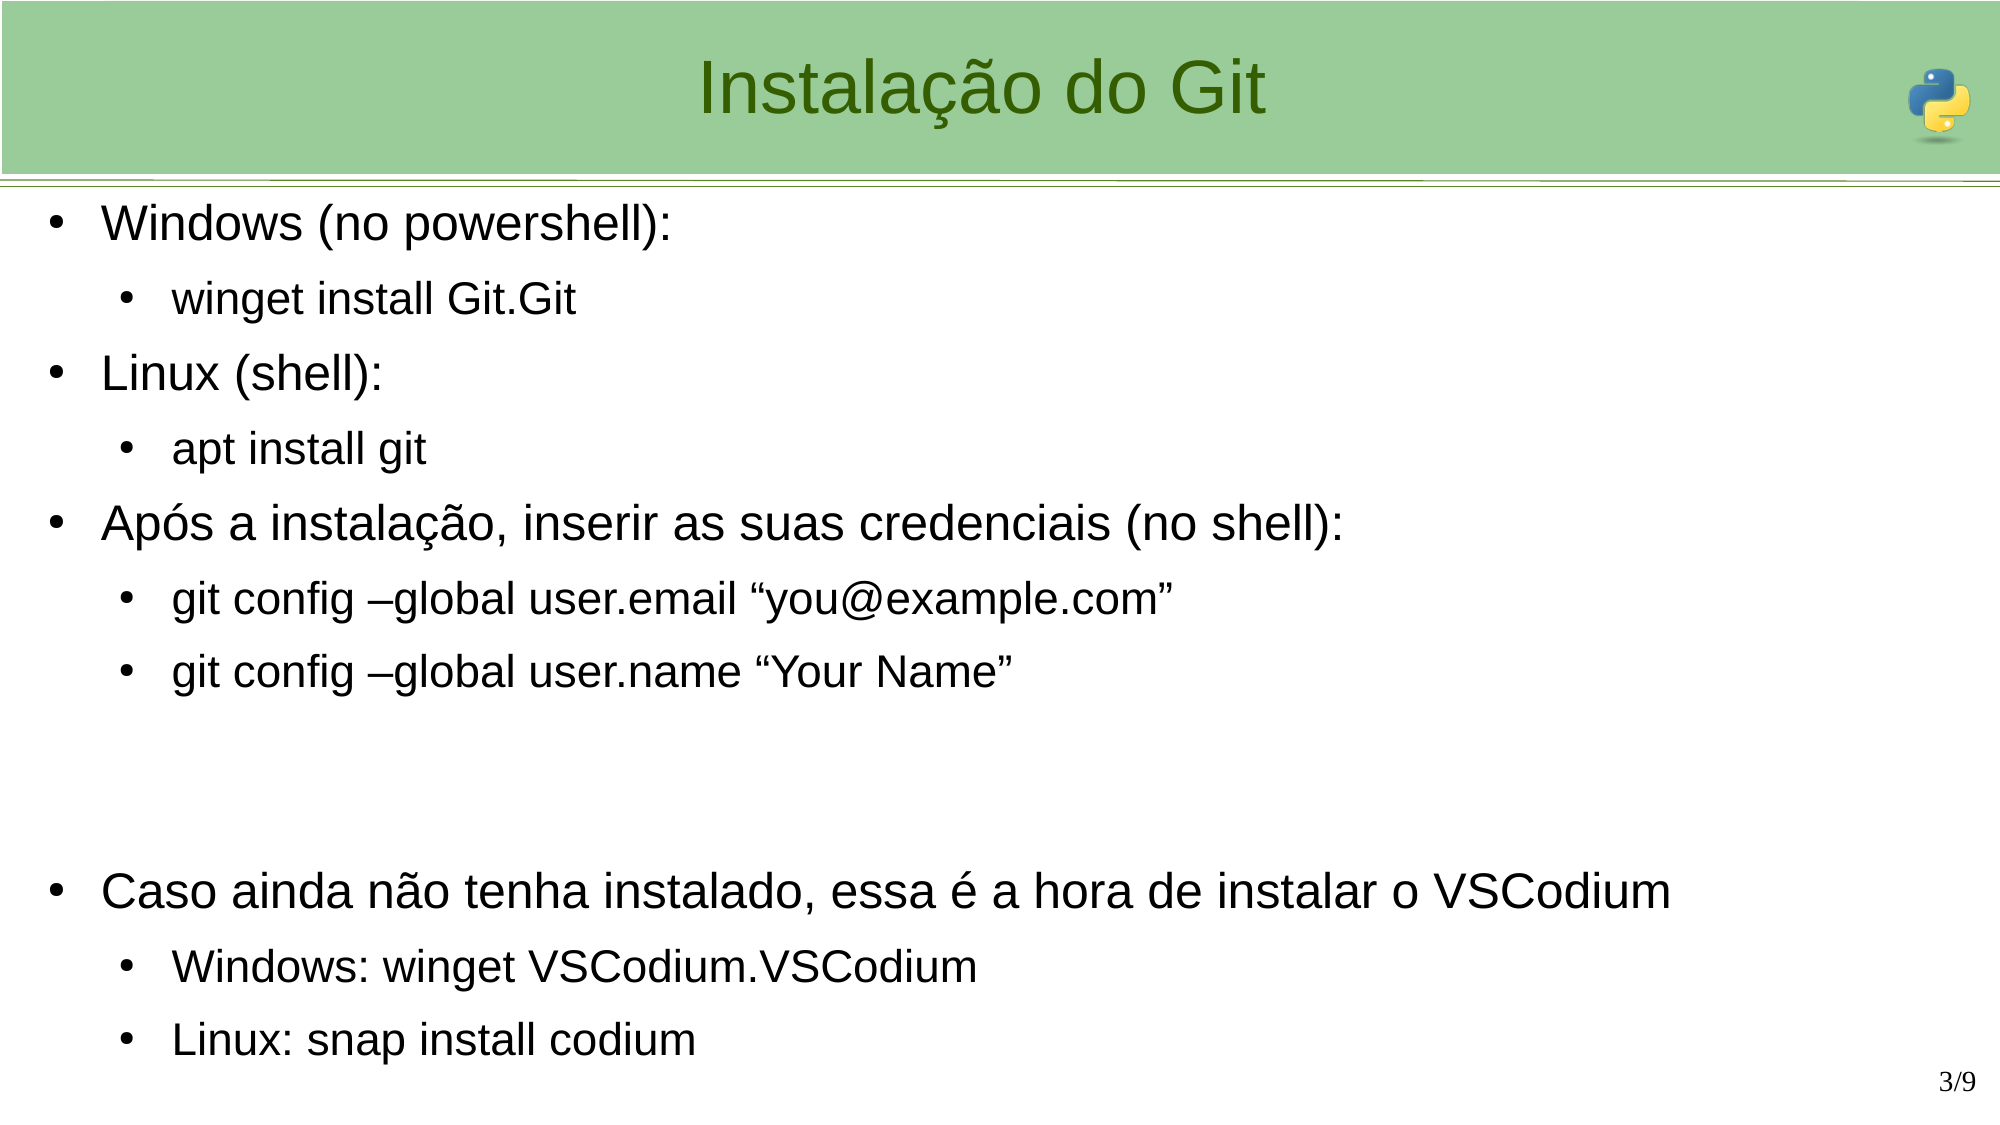

# Instalação do Git
Windows (no powershell):
winget install Git.Git
Linux (shell):
apt install git
Após a instalação, inserir as suas credenciais (no shell):
git config –global user.email “you@example.com”
git config –global user.name “Your Name”
Caso ainda não tenha instalado, essa é a hora de instalar o VSCodium
Windows: winget VSCodium.VSCodium
Linux: snap install codium
3